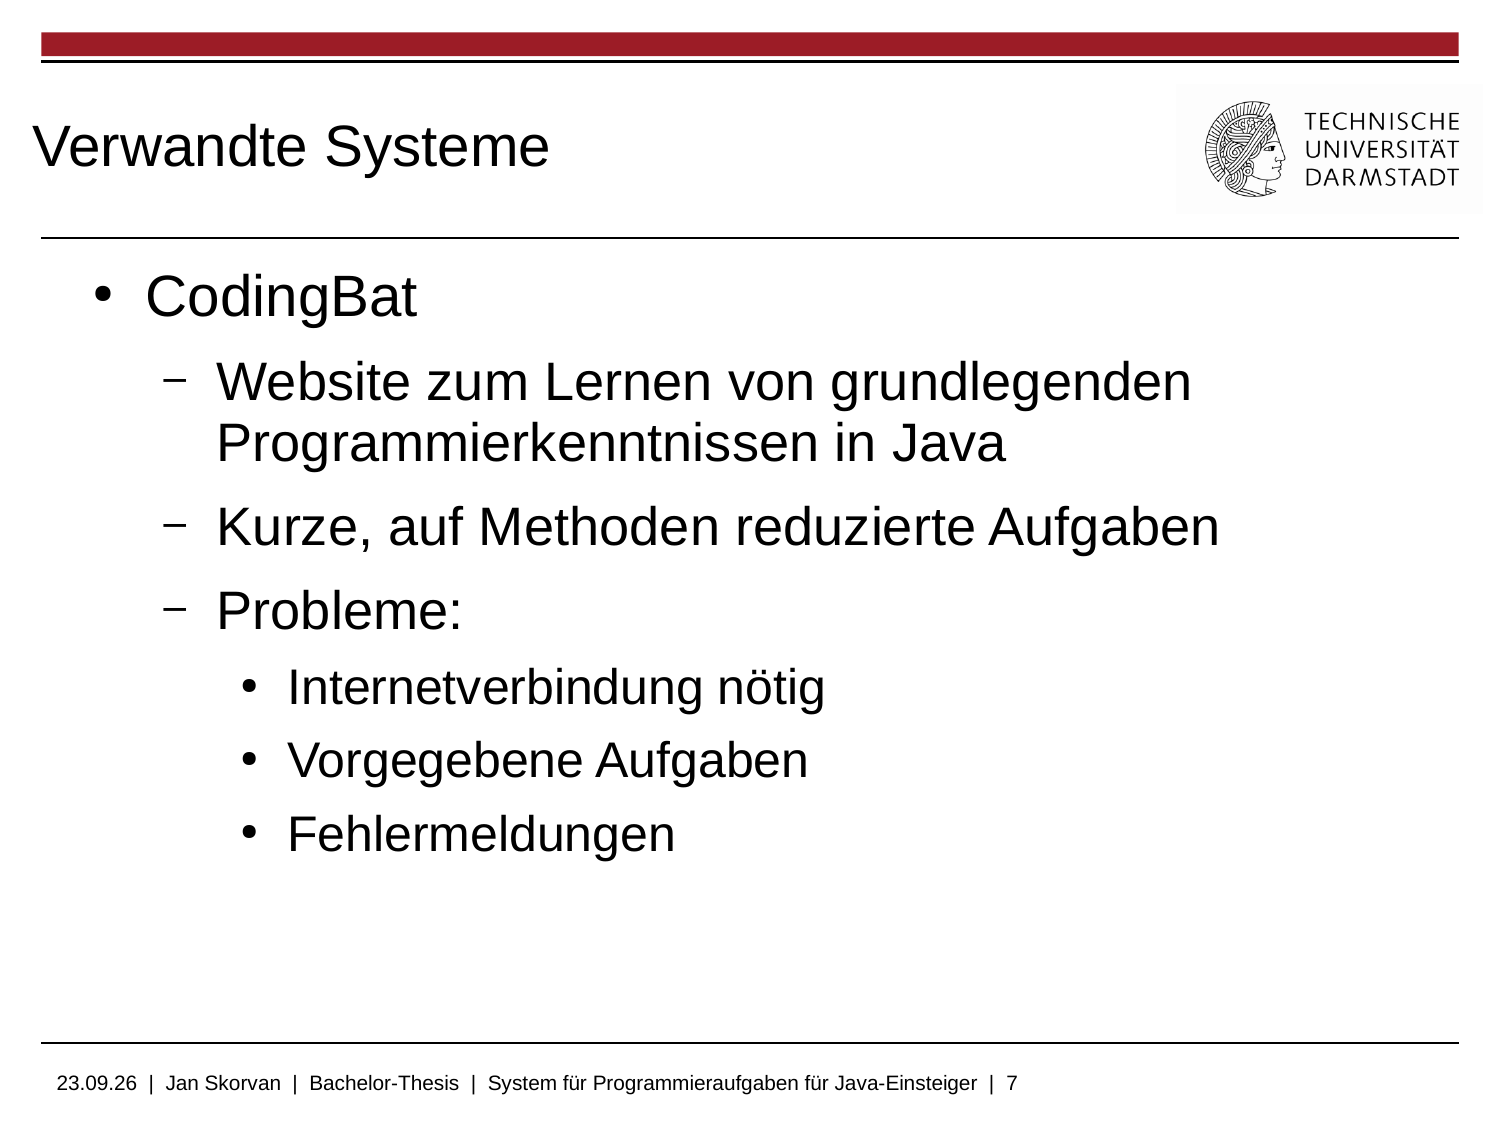

# Verwandte Systeme
CodingBat
Website zum Lernen von grundlegenden Programmierkenntnissen in Java
Kurze, auf Methoden reduzierte Aufgaben
Probleme:
Internetverbindung nötig
Vorgegebene Aufgaben
Fehlermeldungen